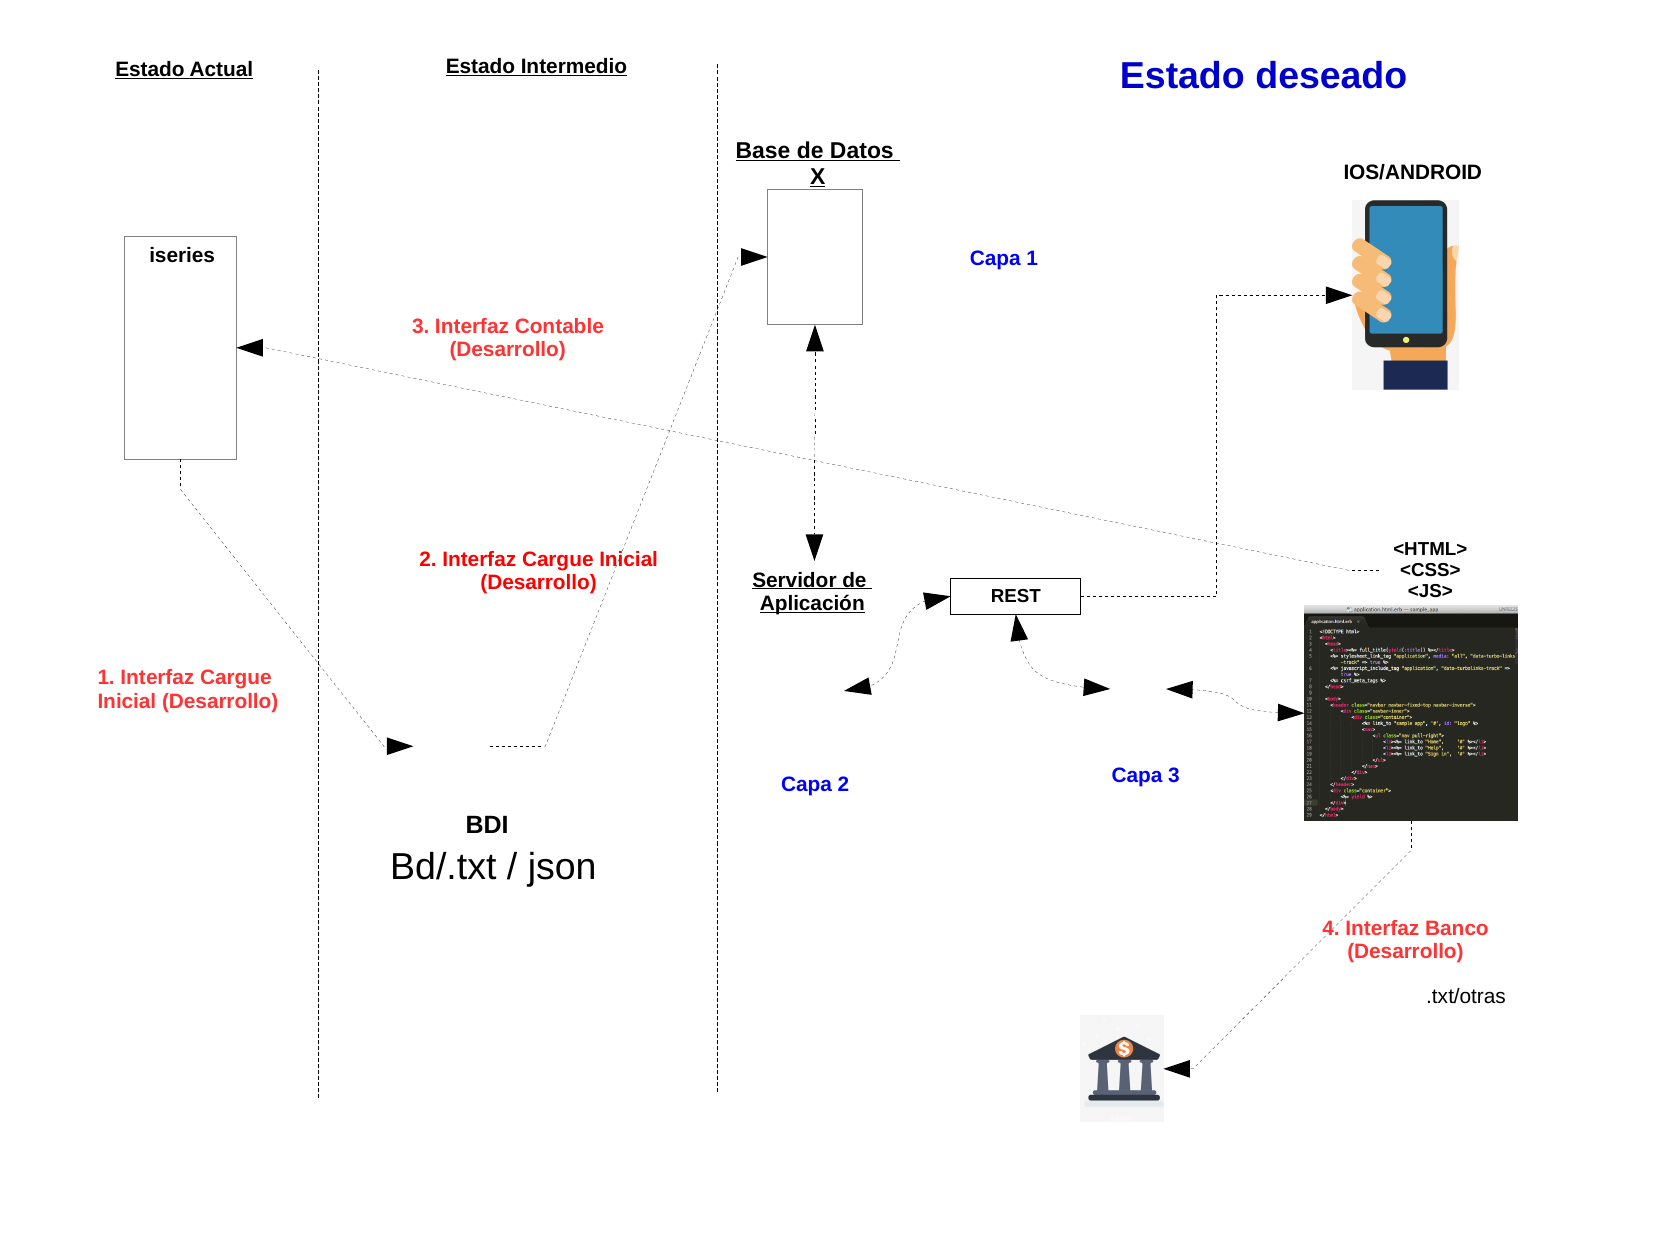

Estado Intermedio
Estado deseado
Estado Actual
Base de Datos
X
IOS/ANDROID
iseries
Capa 1
3. Interfaz Contable (Desarrollo)
<HTML>
<CSS>
<JS>
2. Interfaz Cargue Inicial
(Desarrollo)
Servidor de
Aplicación
REST
1. Interfaz Cargue Inicial (Desarrollo)
Capa 3
Capa 2
BDI
Bd/.txt / json
4. Interfaz Banco (Desarrollo)
.txt/otras